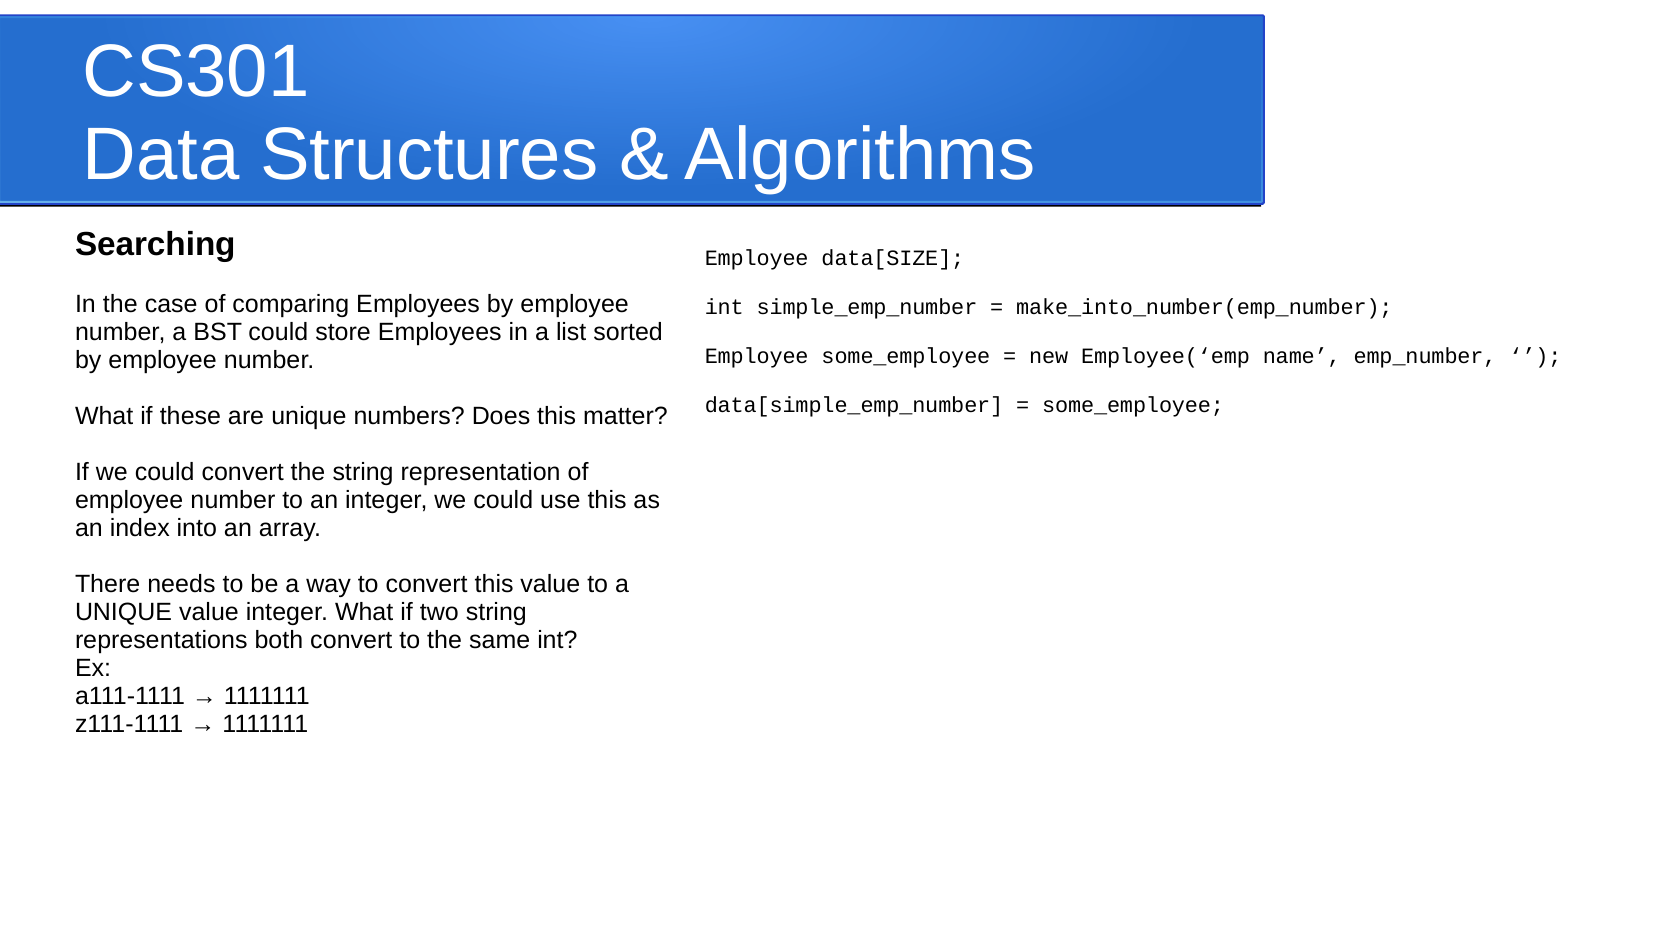

# CS301 Data Structures & Algorithms
Searching
In the case of comparing Employees by employee number, a BST could store Employees in a list sorted by employee number.
What if these are unique numbers? Does this matter?
If we could convert the string representation of employee number to an integer, we could use this as an index into an array.
There needs to be a way to convert this value to a UNIQUE value integer. What if two string representations both convert to the same int?
Ex:
a111-1111 → 1111111
z111-1111 → 1111111
Employee data[SIZE];
int simple_emp_number = make_into_number(emp_number);
Employee some_employee = new Employee(‘emp name’, emp_number, ‘’);
data[simple_emp_number] = some_employee;